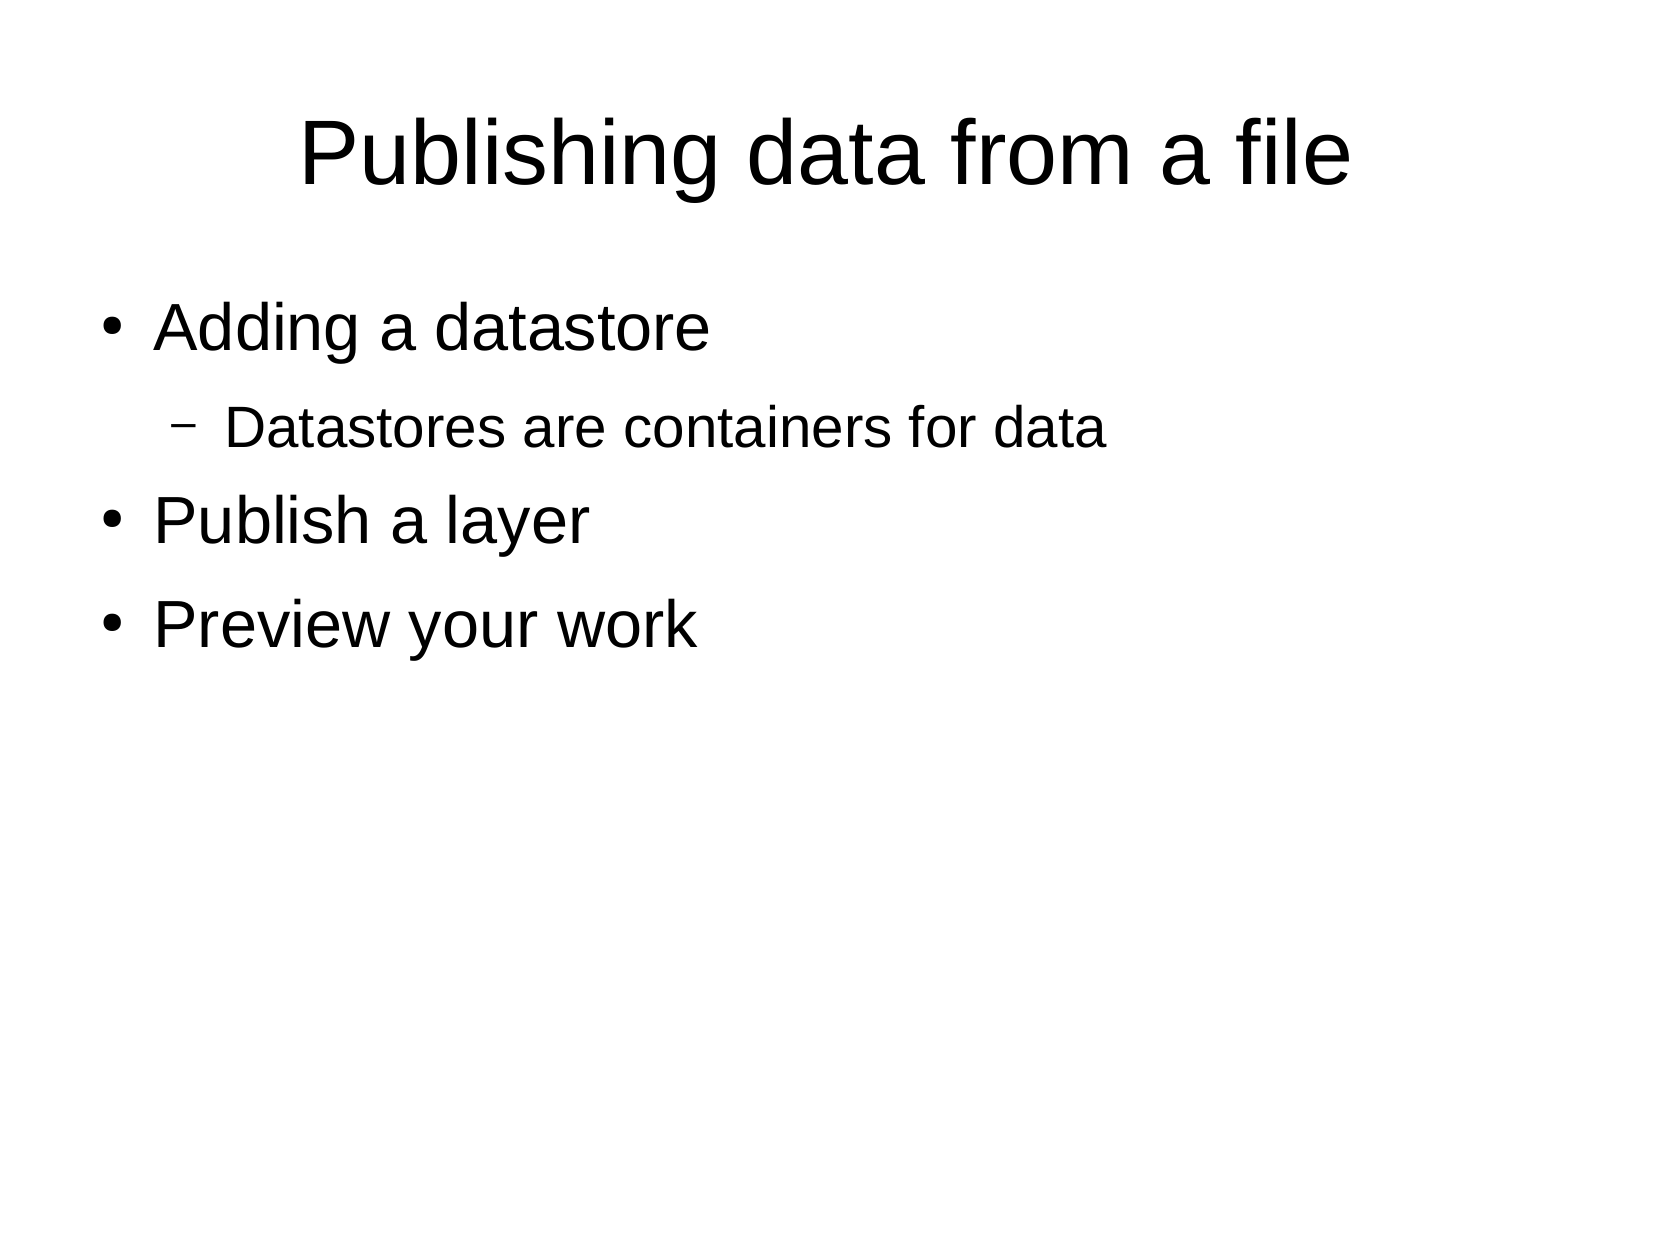

# Publishing data from a file
Adding a datastore
Datastores are containers for data
Publish a layer
Preview your work